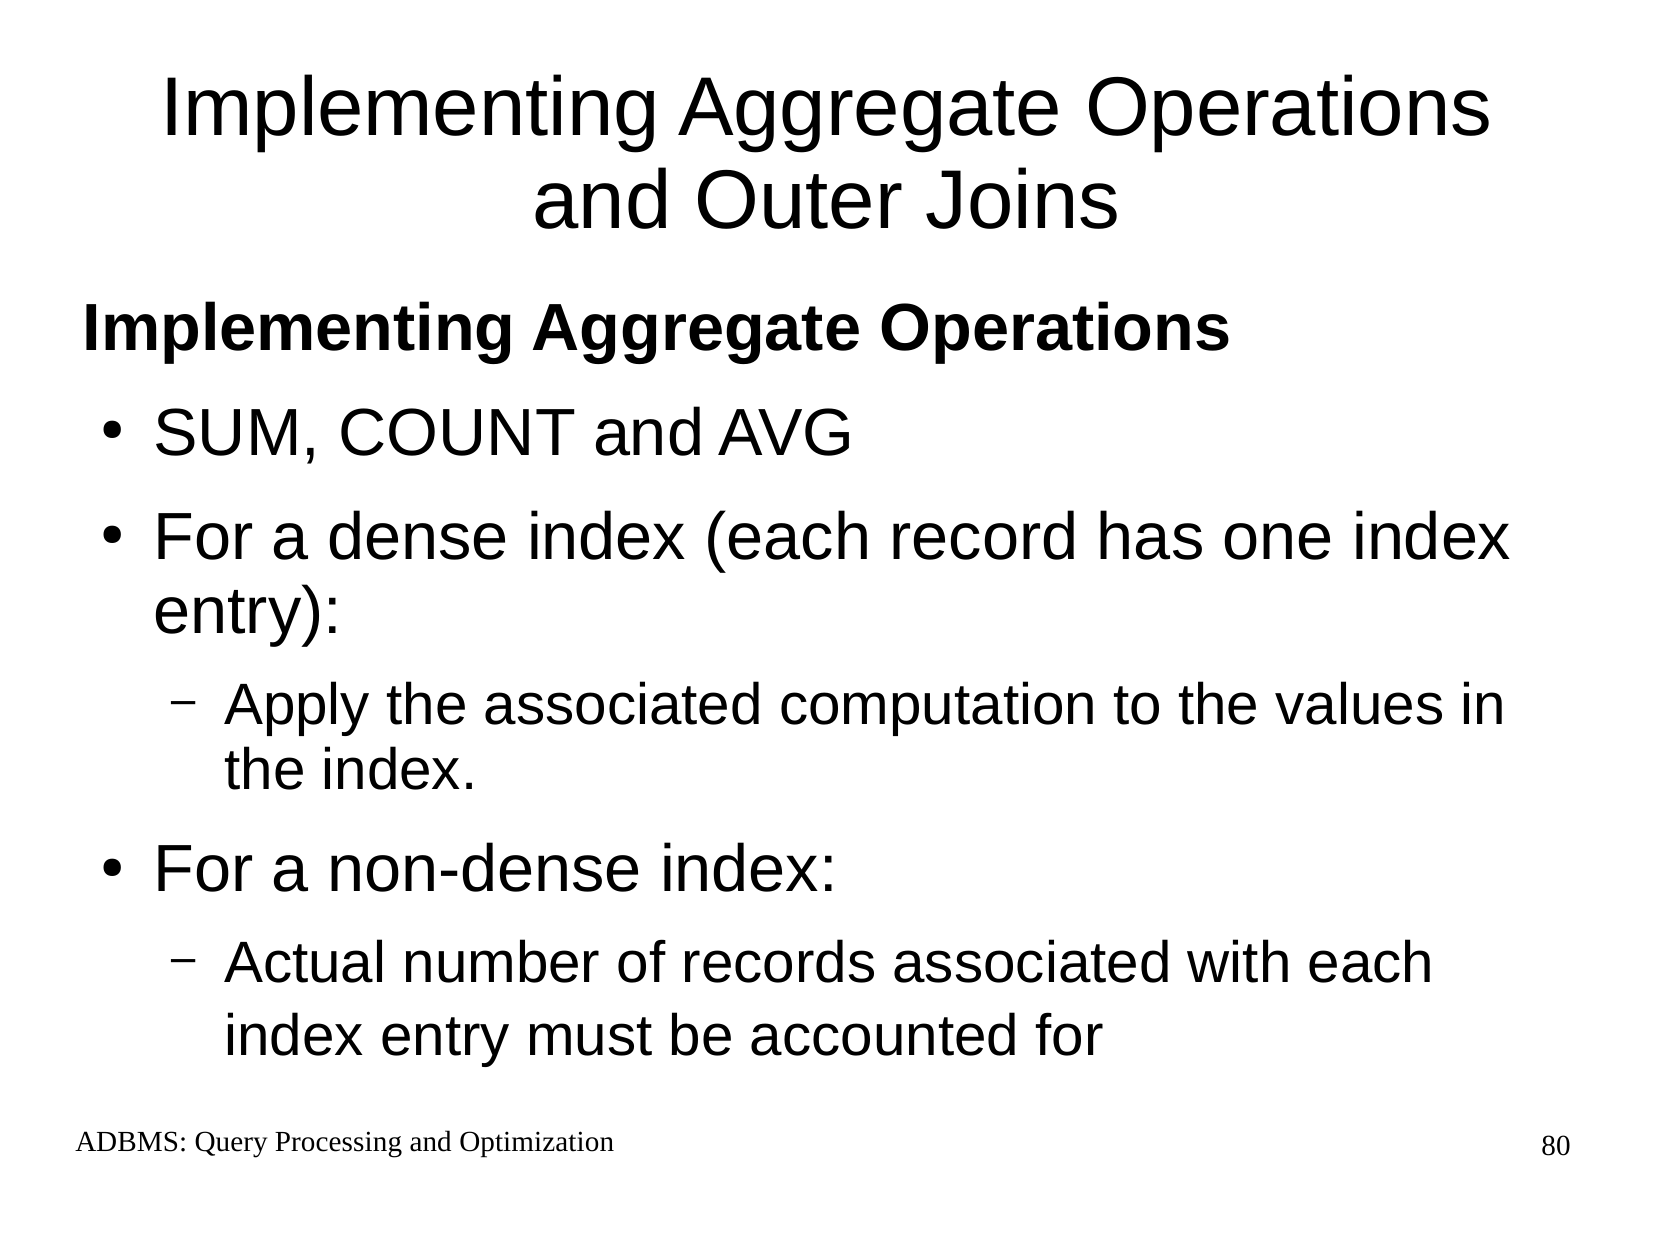

# Implementing Aggregate Operations and Outer Joins
Implementing Aggregate Operations
SUM, COUNT and AVG
For a dense index (each record has one index entry):
Apply the associated computation to the values in the index.
For a non-dense index:
Actual number of records associated with each index entry must be accounted for